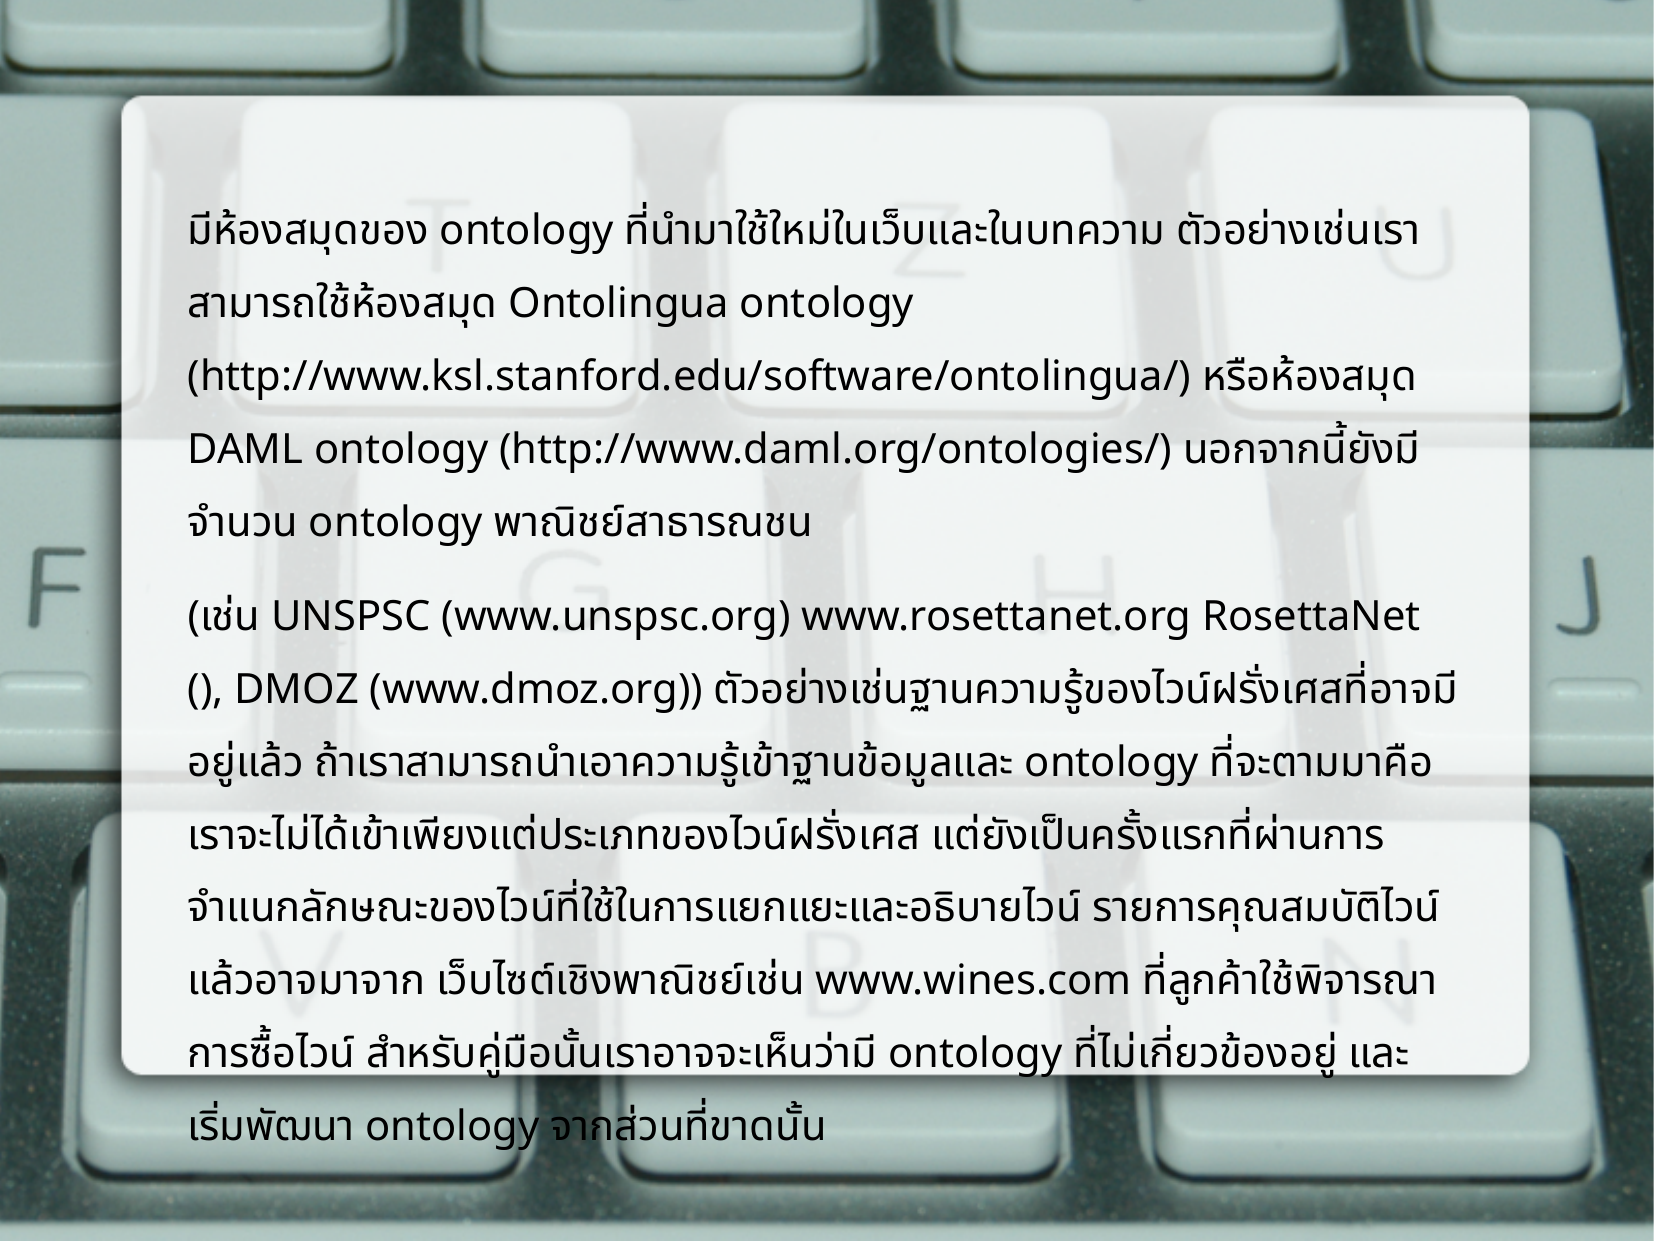

#
มีห้องสมุดของ ontology ที่นำมาใช้ใหม่ในเว็บและในบทความ ตัวอย่างเช่นเราสามารถใช้ห้องสมุด Ontolingua ontology (http://www.ksl.stanford.edu/software/ontolingua/) หรือห้องสมุด DAML ontology (http://www.daml.org/ontologies/) นอกจากนี้ยังมีจำนวน ontology พาณิชย์สาธารณชน
(เช่น UNSPSC (www.unspsc.org) www.rosettanet.org RosettaNet (), DMOZ (www.dmoz.org)) ตัวอย่างเช่นฐานความรู้ของไวน์ฝรั่งเศสที่อาจมีอยู่แล้ว ถ้าเราสามารถนำเอาความรู้เข้าฐานข้อมูลและ ontology ที่จะตามมาคือ เราจะไม่ได้เข้าเพียงแต่ประเภทของไวน์ฝรั่งเศส แต่ยังเป็นครั้งแรกที่ผ่านการจำแนกลักษณะของไวน์ที่ใช้ในการแยกแยะและอธิบายไวน์ รายการคุณสมบัติไวน์แล้วอาจมาจาก เว็บไซต์เชิงพาณิชย์เช่น www.wines.com ที่ลูกค้าใช้พิจารณาการซื้อไวน์ สำหรับคู่มือนั้นเราอาจจะเห็นว่ามี ontology ที่ไม่เกี่ยวข้องอยู่ และเริ่มพัฒนา ontology จากส่วนที่ขาดนั้น